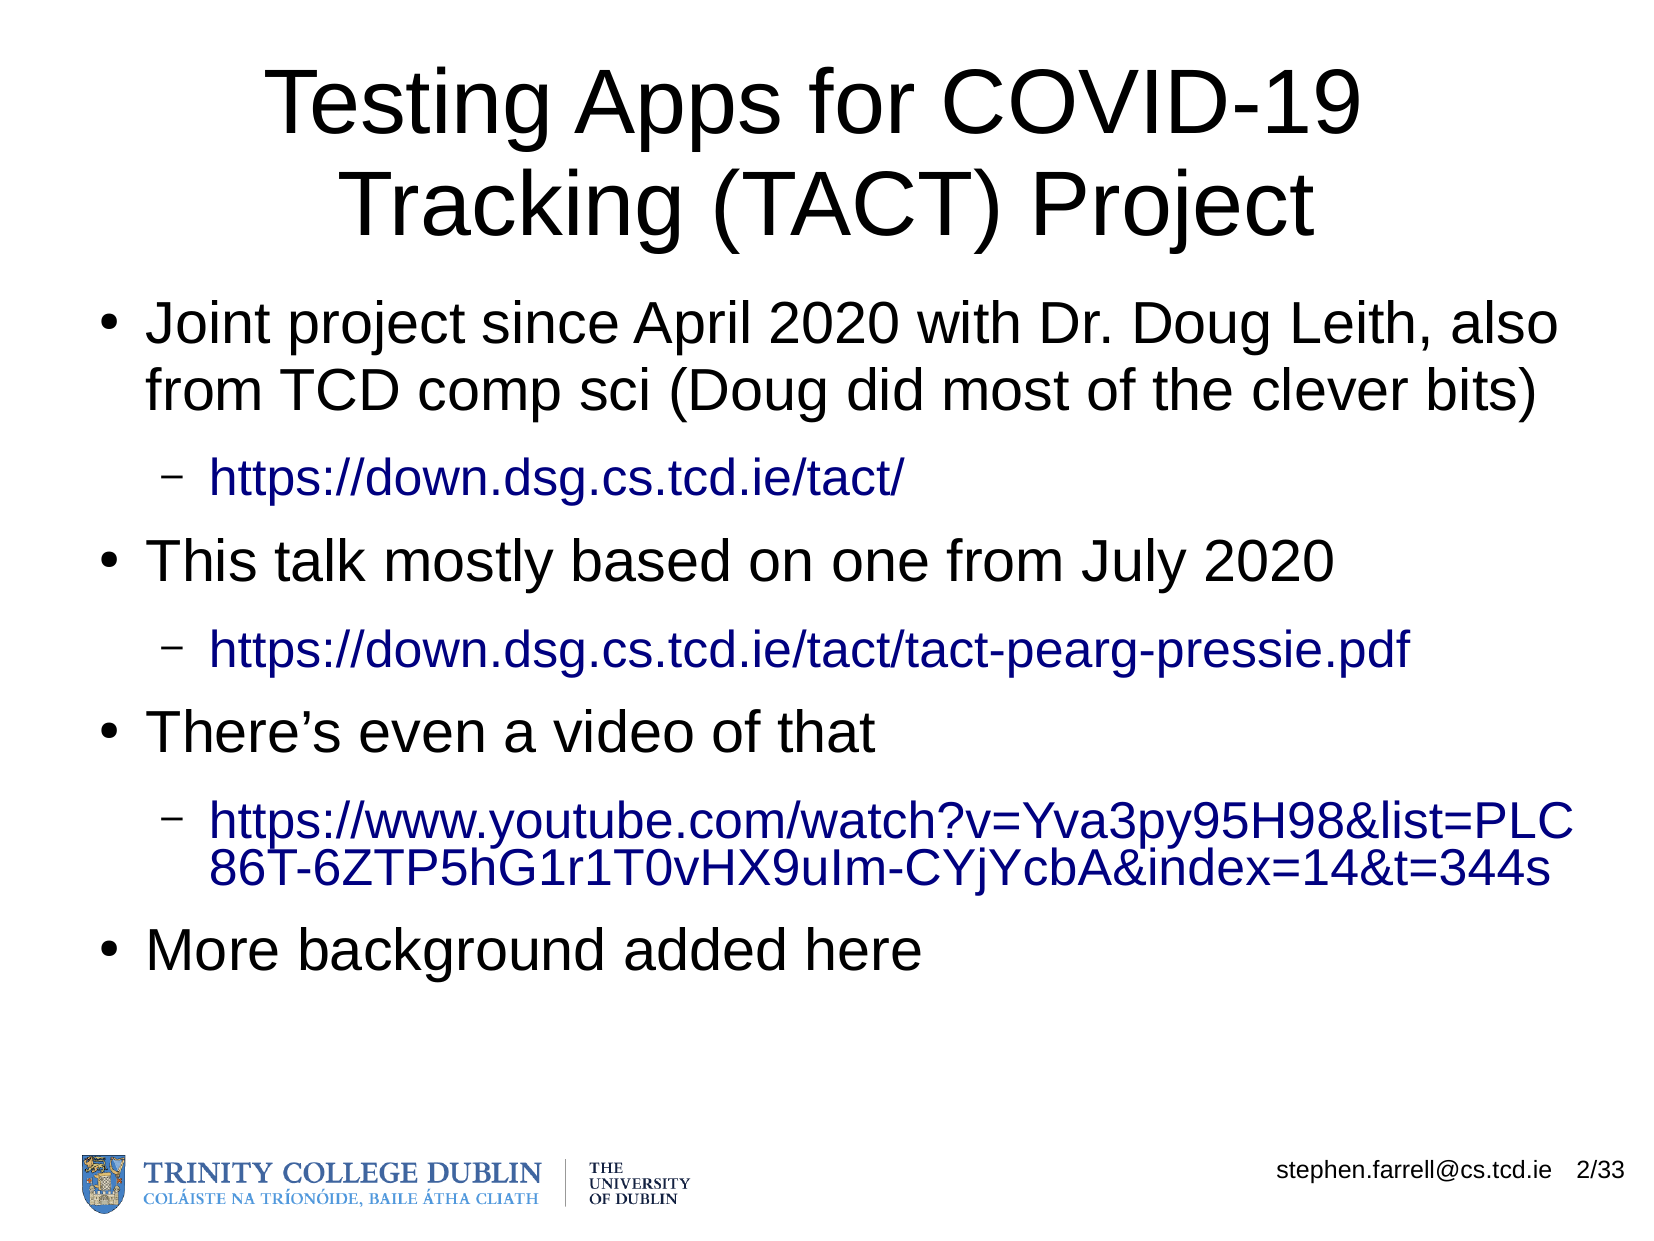

# Testing Apps for COVID-19 Tracking (TACT) Project
Joint project since April 2020 with Dr. Doug Leith, also from TCD comp sci (Doug did most of the clever bits)
https://down.dsg.cs.tcd.ie/tact/
This talk mostly based on one from July 2020
https://down.dsg.cs.tcd.ie/tact/tact-pearg-pressie.pdf
There’s even a video of that
https://www.youtube.com/watch?v=Yva3py95H98&list=PLC86T-6ZTP5hG1r1T0vHX9uIm-CYjYcbA&index=14&t=344s
More background added here